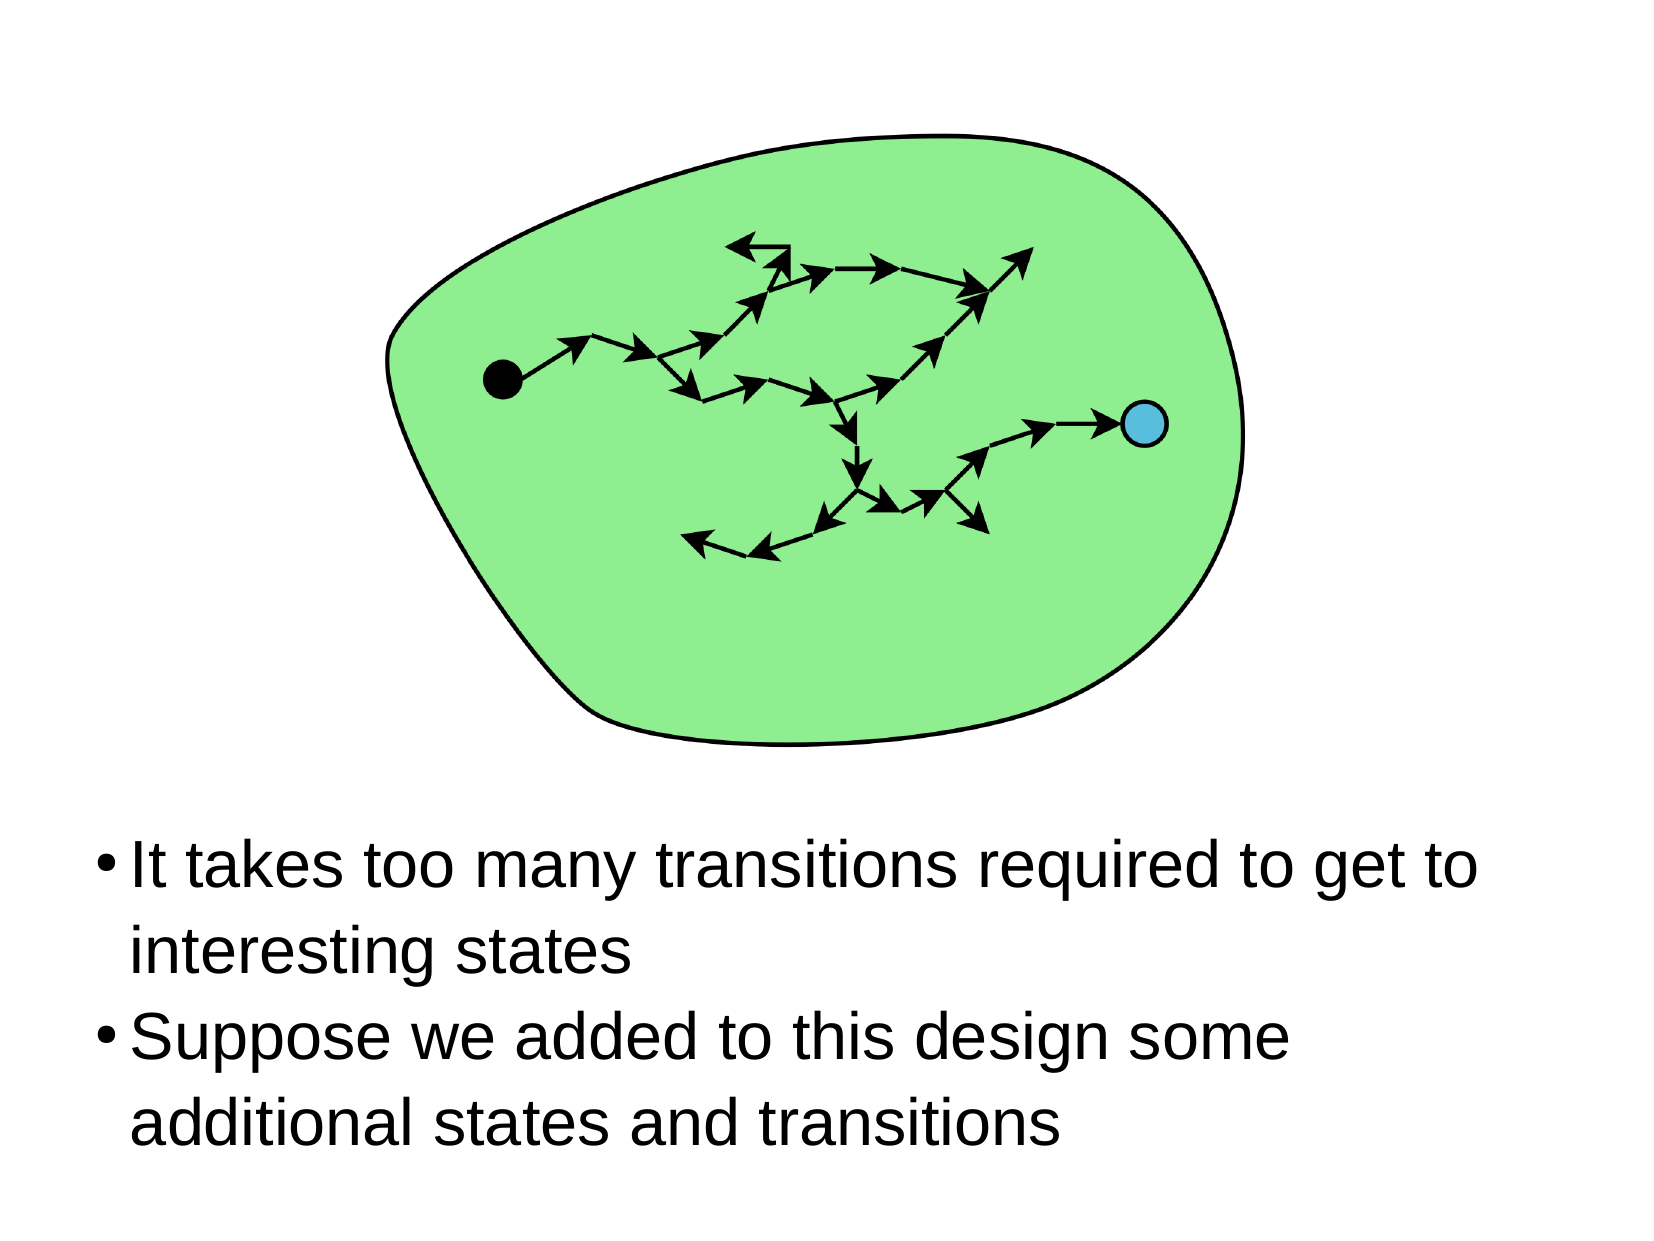

# It takes too many transitions required to get to interesting states
Suppose we added to this design some additional states and transitions